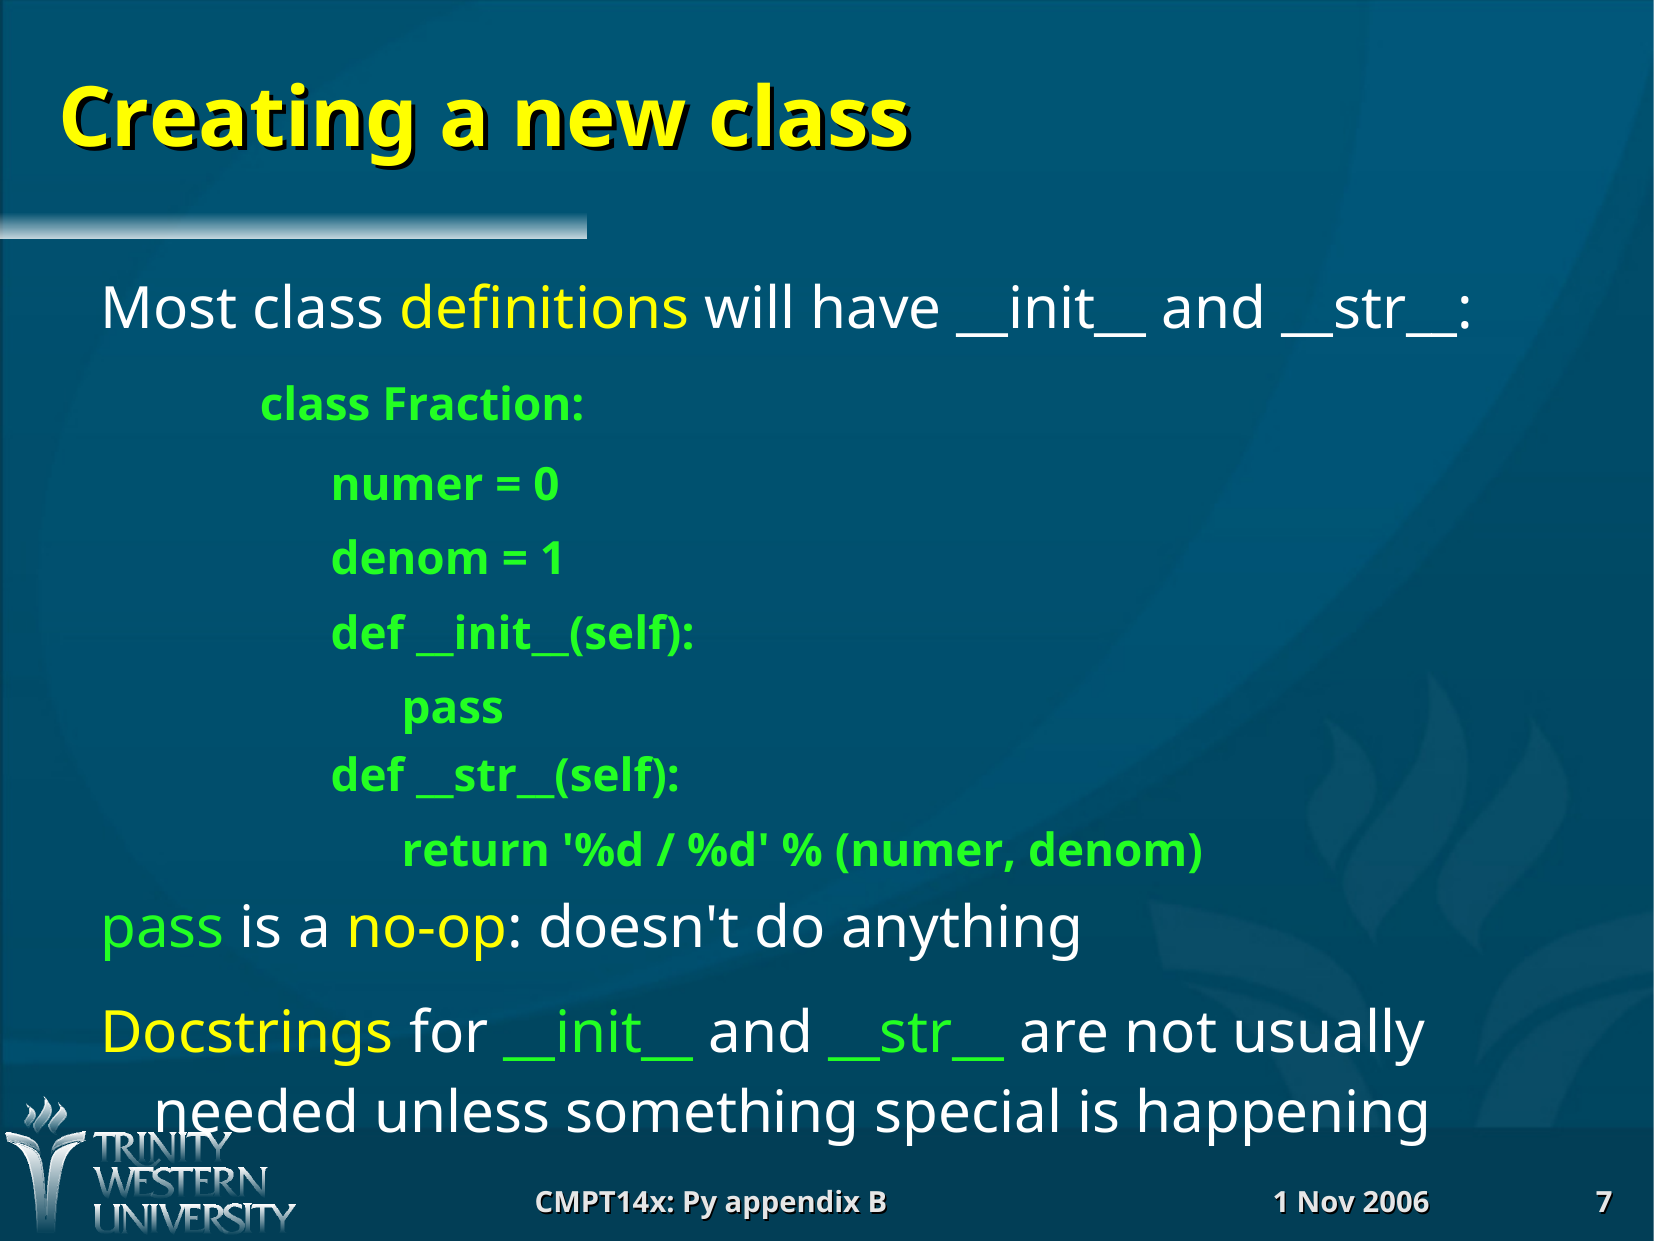

# Creating a new class
Most class definitions will have __init__ and __str__:
class Fraction:
numer = 0
denom = 1
def __init__(self):
pass
def __str__(self):
return '%d / %d' % (numer, denom)
pass is a no-op: doesn't do anything
Docstrings for __init__ and __str__ are not usually needed unless something special is happening
CMPT14x: Py appendix B
1 Nov 2006
7